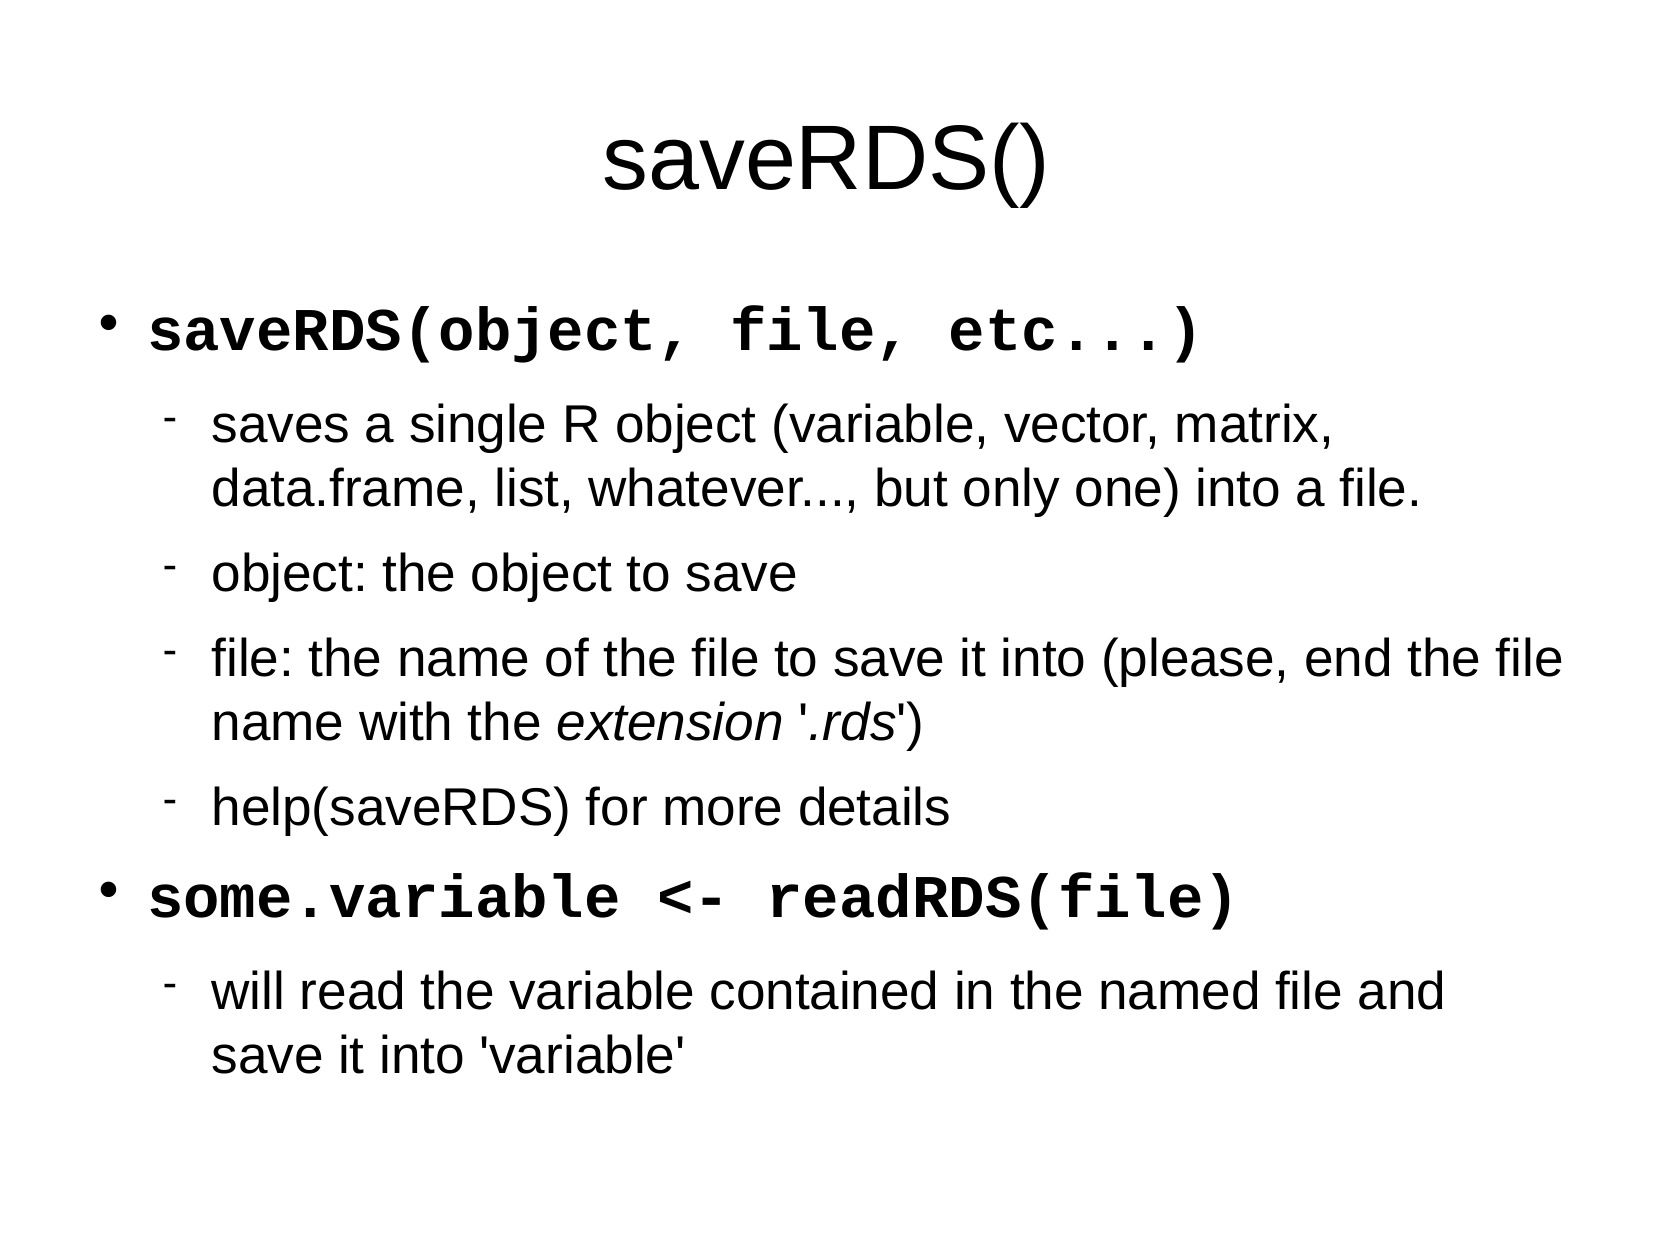

saveRDS()
saveRDS(object, file, etc...)
saves a single R object (variable, vector, matrix, data.frame, list, whatever..., but only one) into a file.
object: the object to save
file: the name of the file to save it into (please, end the file name with the extension '.rds')
help(saveRDS) for more details
some.variable <- readRDS(file)
will read the variable contained in the named file and save it into 'variable'